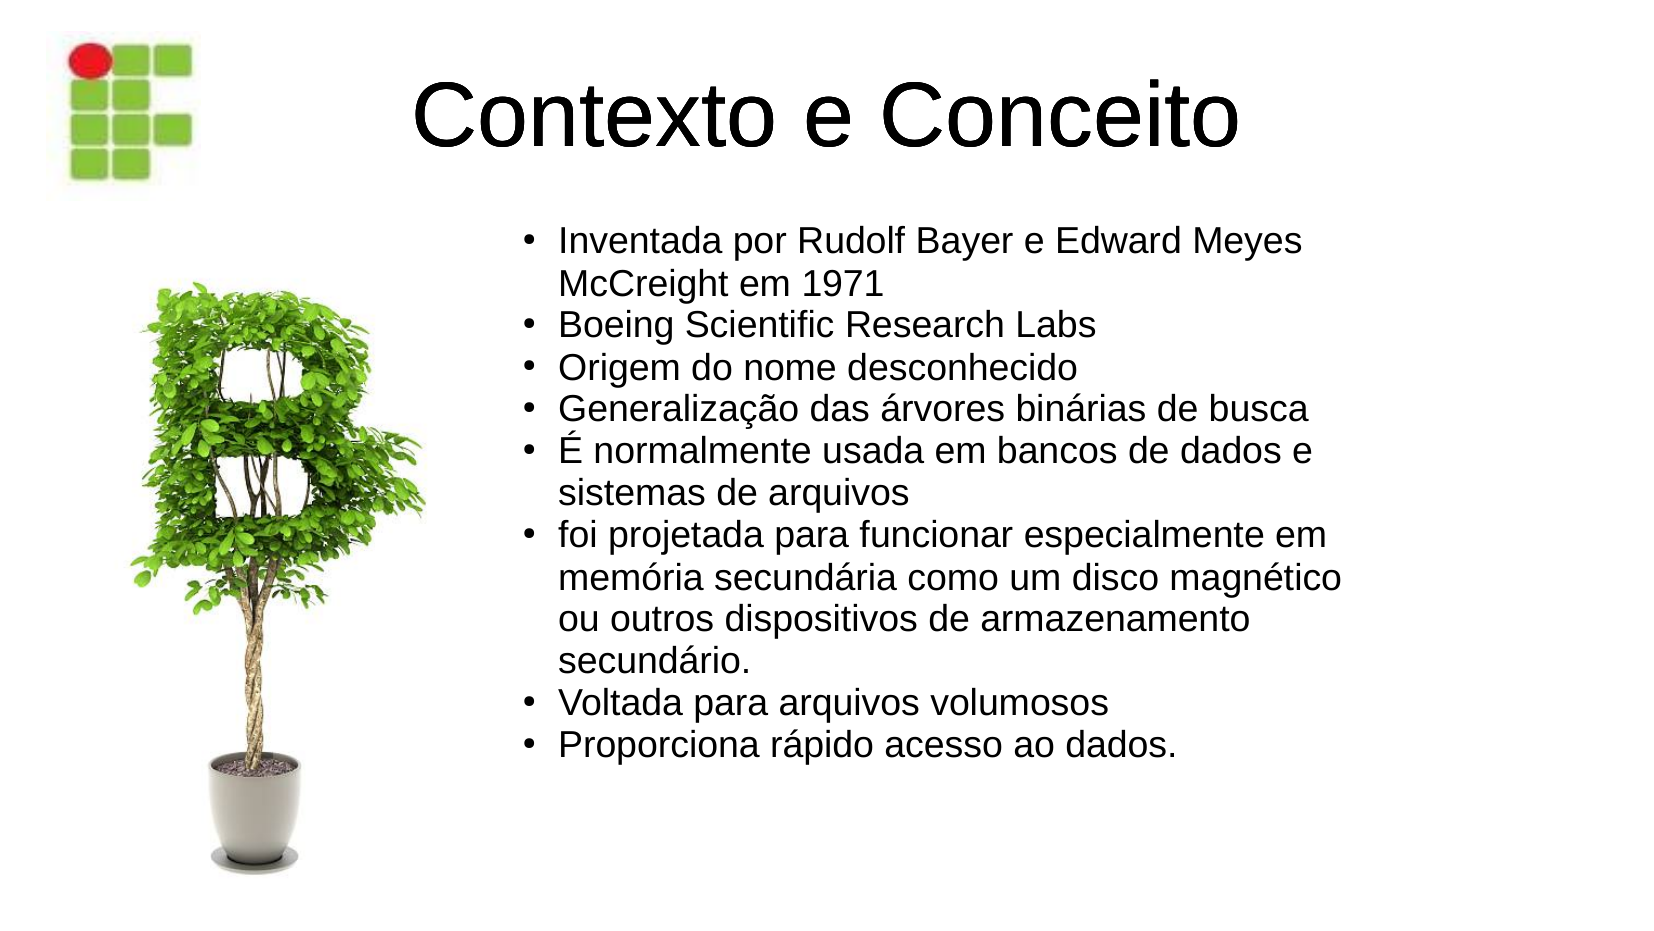

# Contexto e Conceito
Contexto e Conceito
Contexto e Conceito
Inventada por Rudolf Bayer e Edward Meyes McCreight em 1971
Boeing Scientific Research Labs
Origem do nome desconhecido
Generalização das árvores binárias de busca
É normalmente usada em bancos de dados e sistemas de arquivos
foi projetada para funcionar especialmente em memória secundária como um disco magnético ou outros dispositivos de armazenamento secundário.
Voltada para arquivos volumosos
Proporciona rápido acesso ao dados.